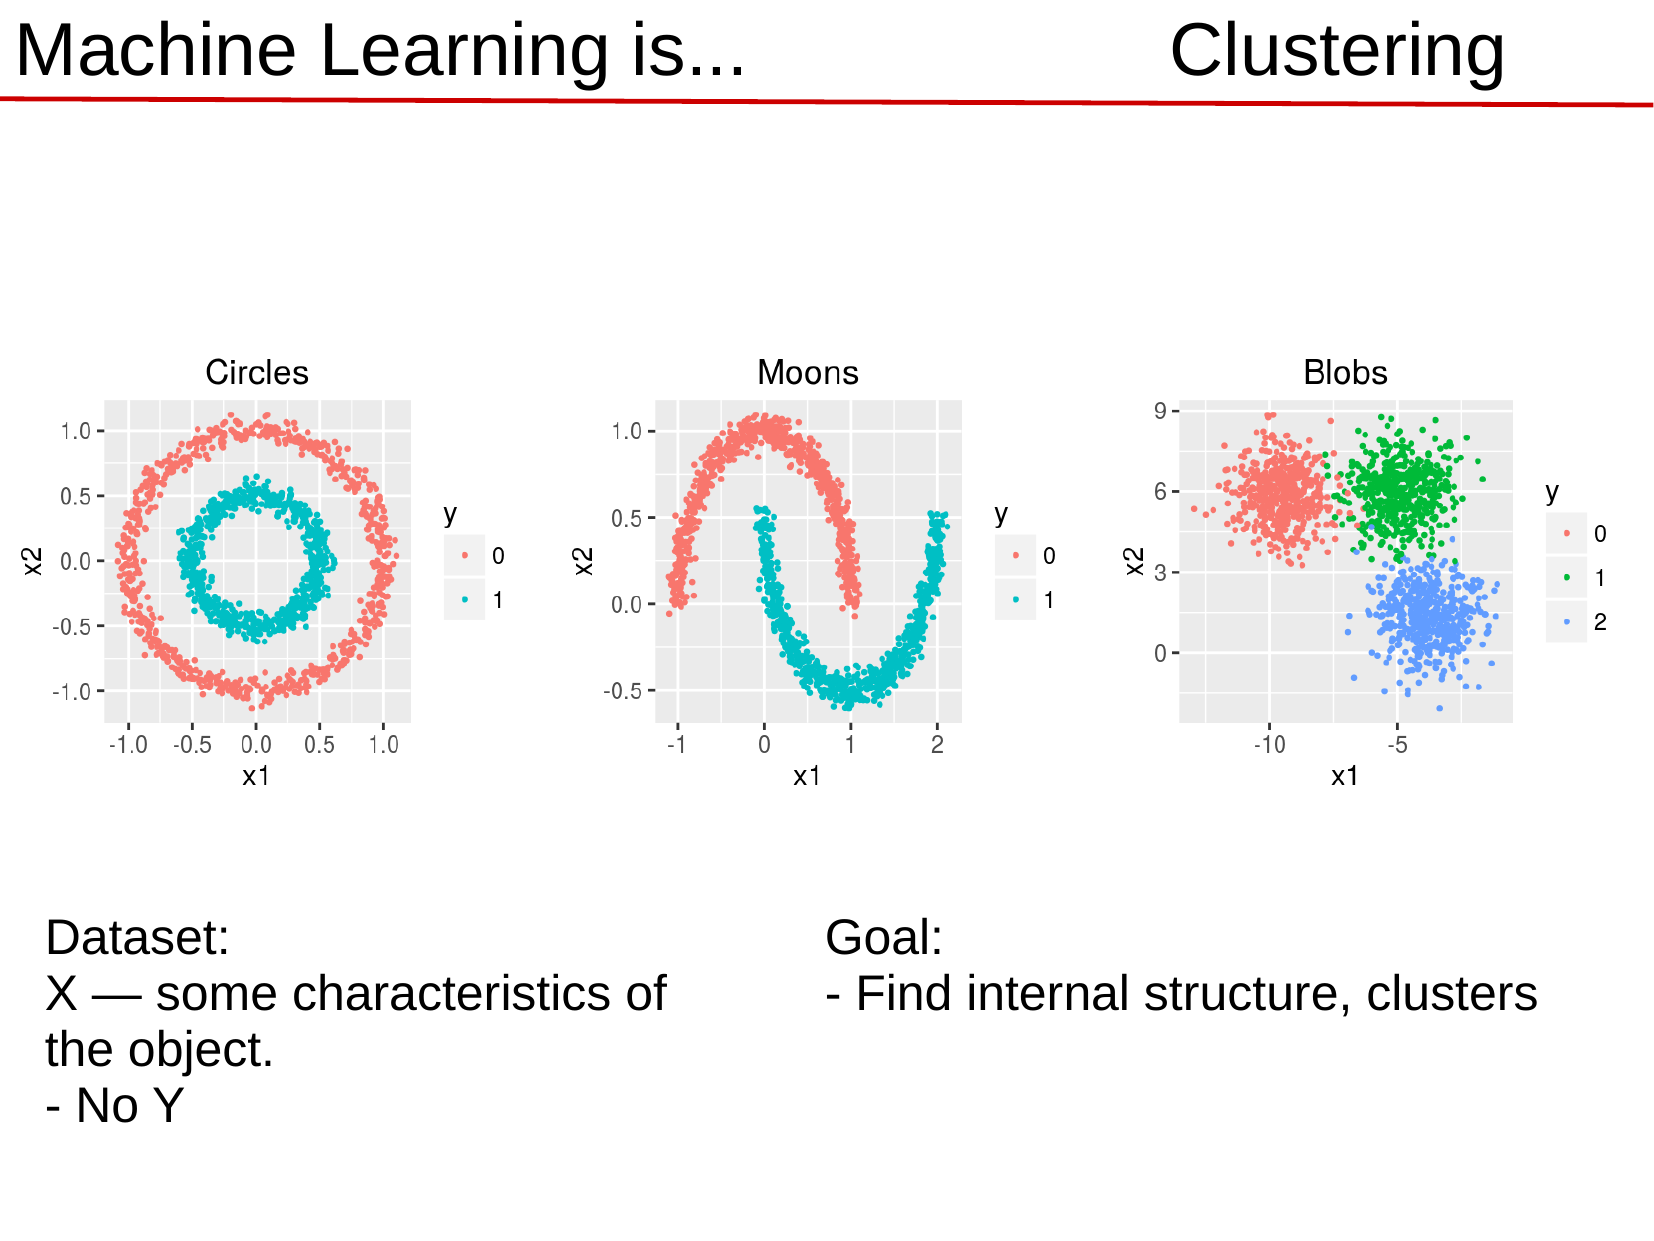

Machine Learning is...
Clustering
Dataset:
X — some characteristics of the object.
- No Y
Goal:
- Find internal structure, clusters